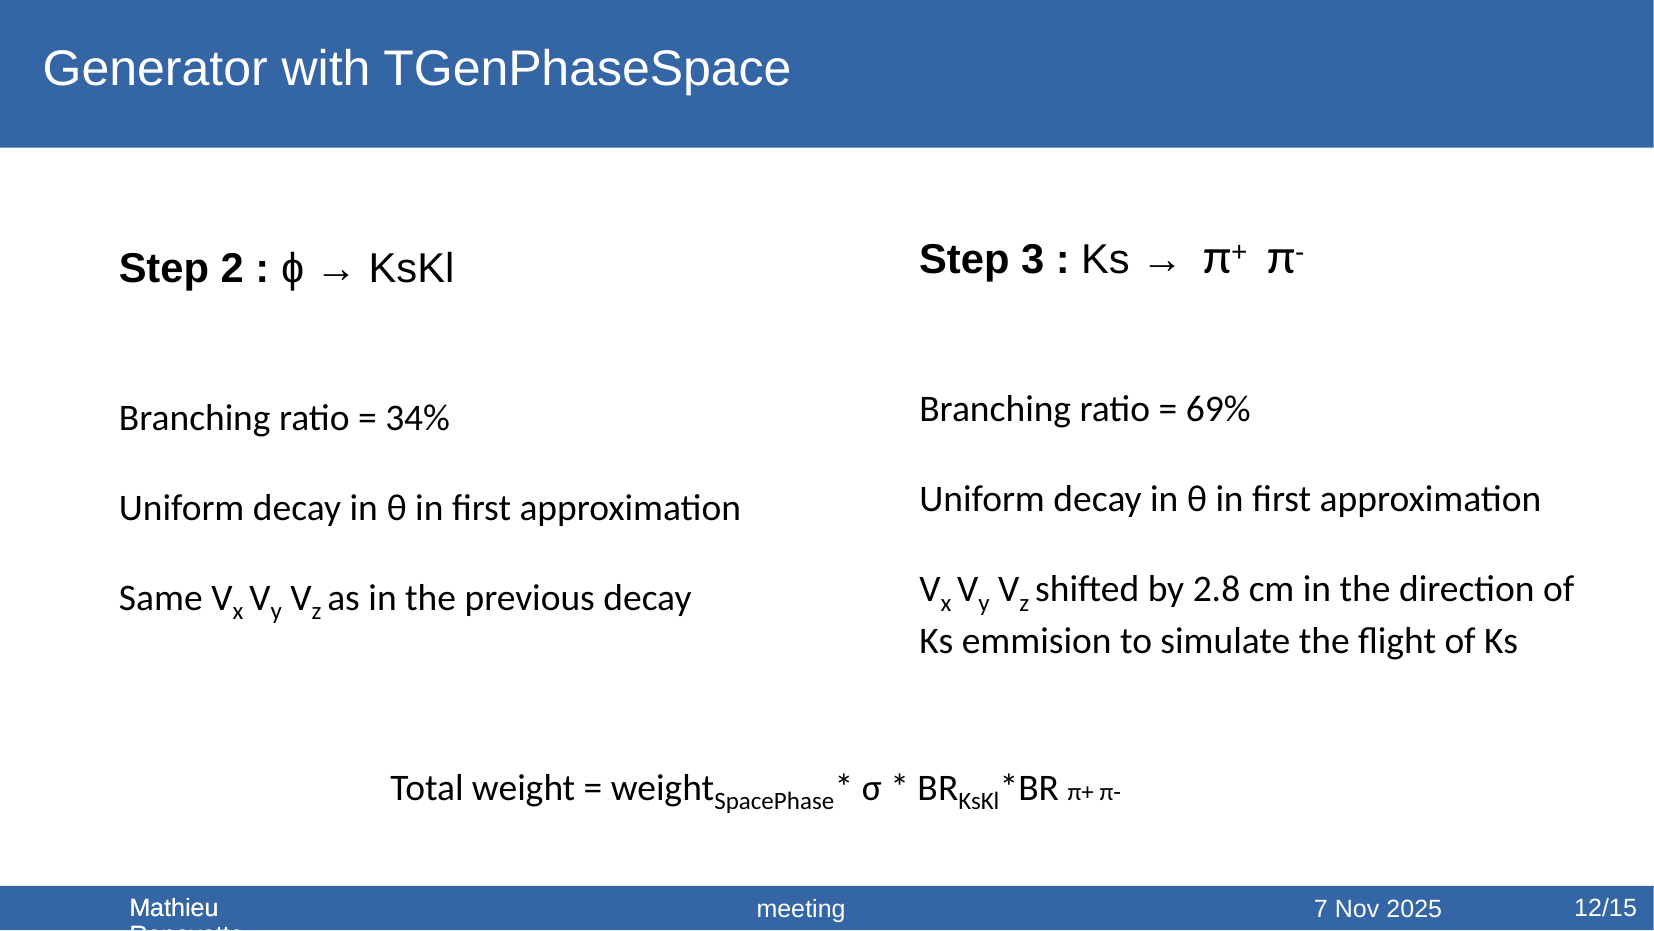

Generator with TGenPhaseSpace
Step 3 : Ks →  π+  π-
Step 2 : ɸ → KsKl
Branching ratio = 69%
Uniform decay in θ in first approximation
Vx Vy Vz shifted by 2.8 cm in the direction of Ks emmision to simulate the flight of Ks
Branching ratio = 34%
Uniform decay in θ in first approximation
Same Vx Vy Vz as in the previous decay
Total weight = weightSpacePhase* σ * BRKsKl*BR π+ π-
Mathieu Ronayette
12/15
Mathieu Ronayette
 meeting
7 Nov 2025